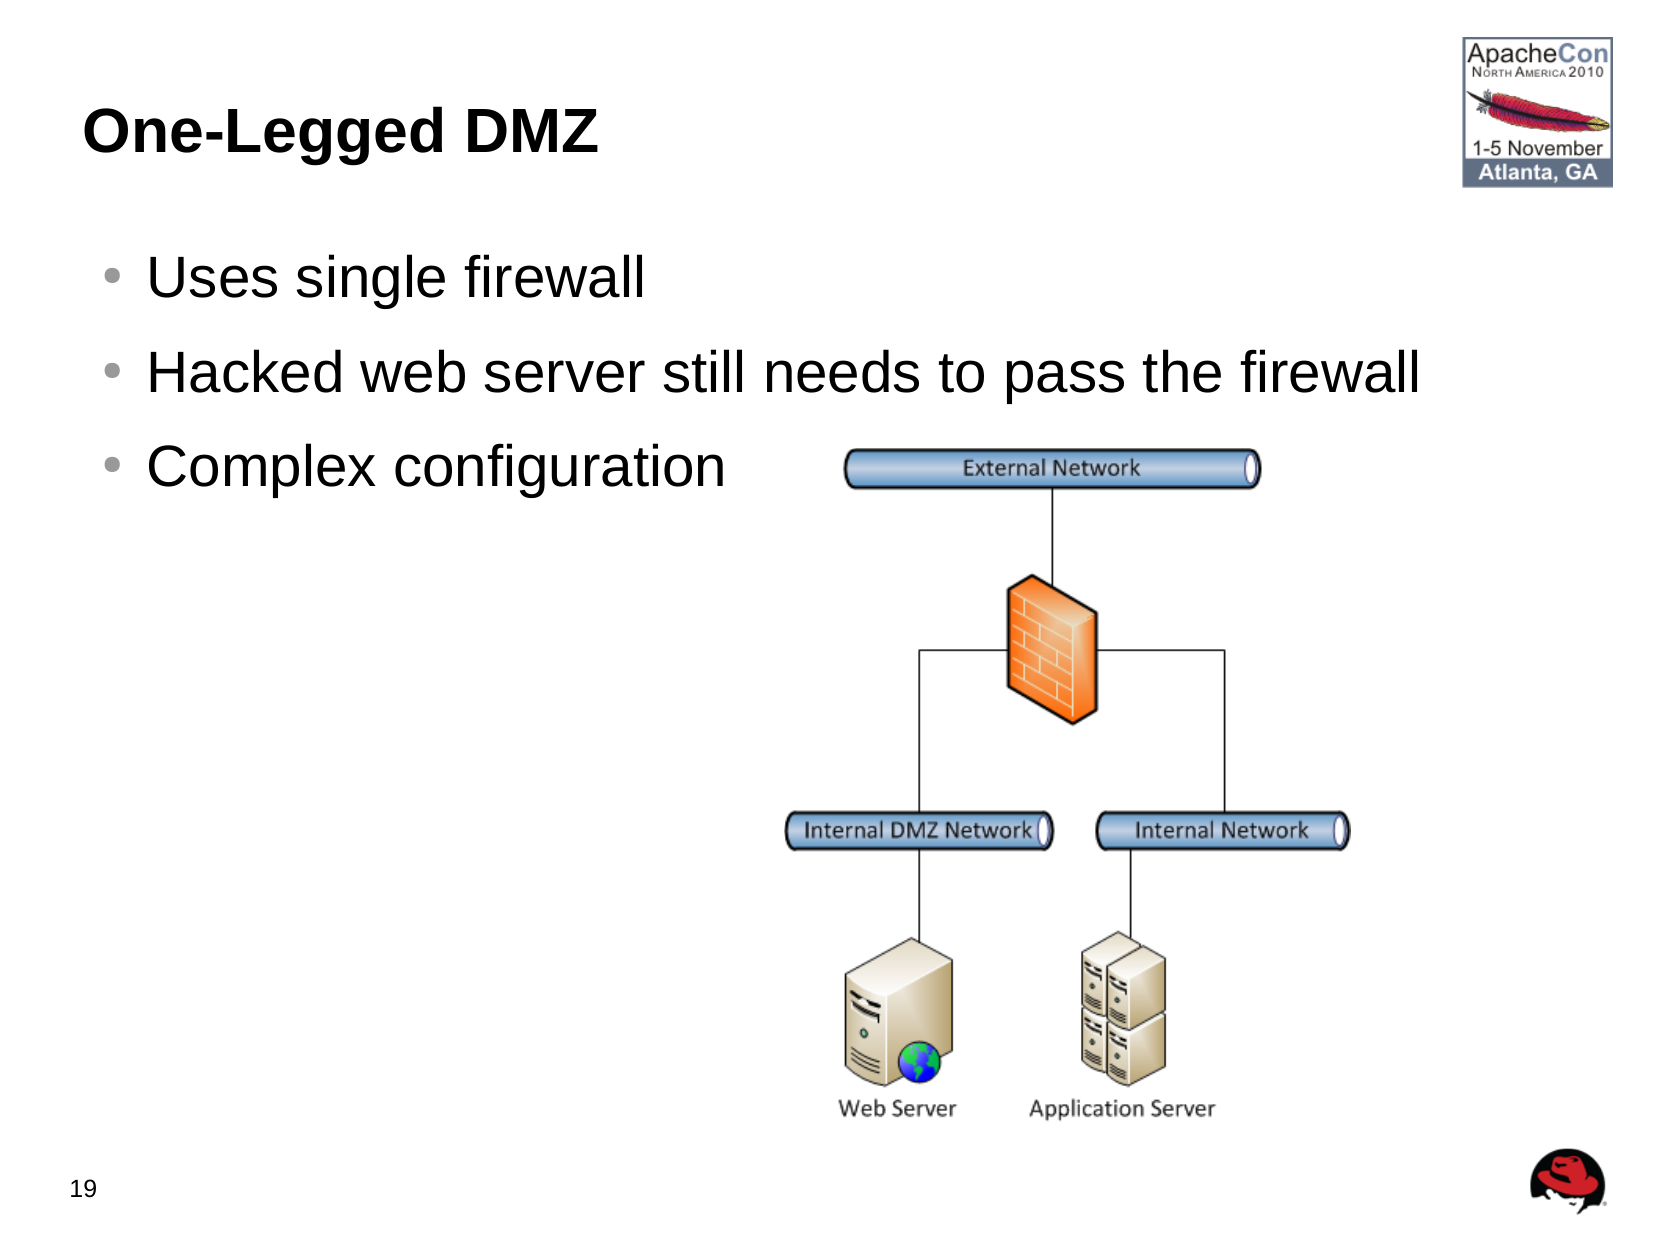

# One-Legged DMZ
Uses single firewall
Hacked web server still needs to pass the firewall
Complex configuration